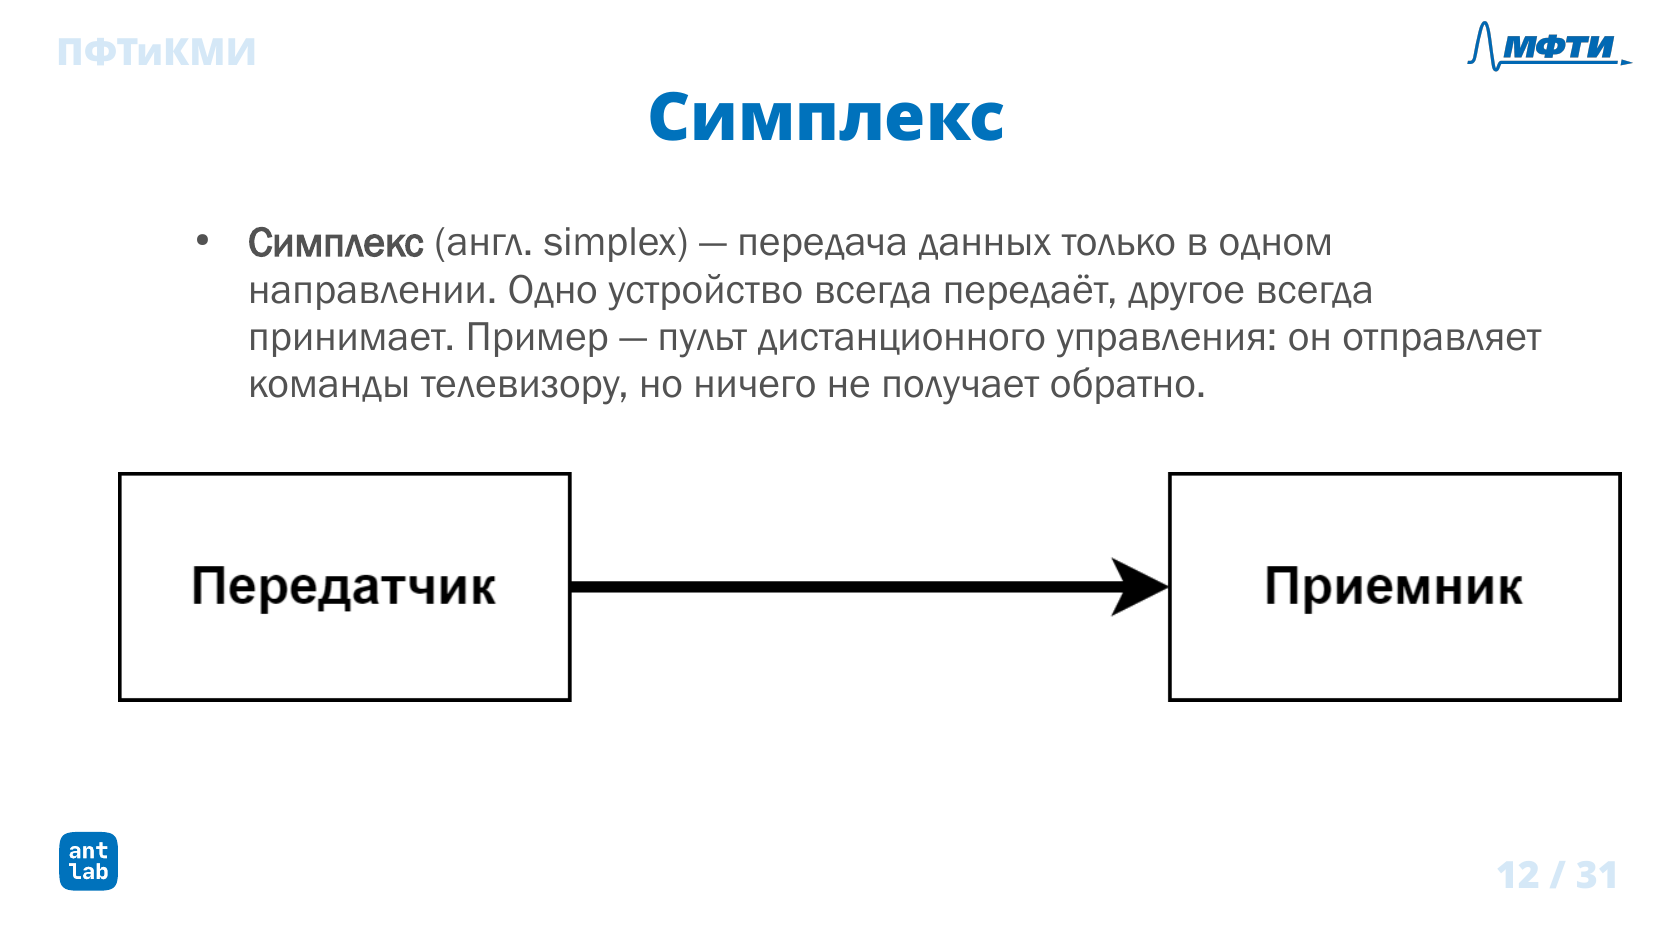

# Симплекс
Симплекс (англ. simplex) — передача данных только в одном направлении. Одно устройство всегда передаёт, другое всегда принимает. Пример — пульт дистанционного управления: он отправляет команды телевизору, но ничего не получает обратно.